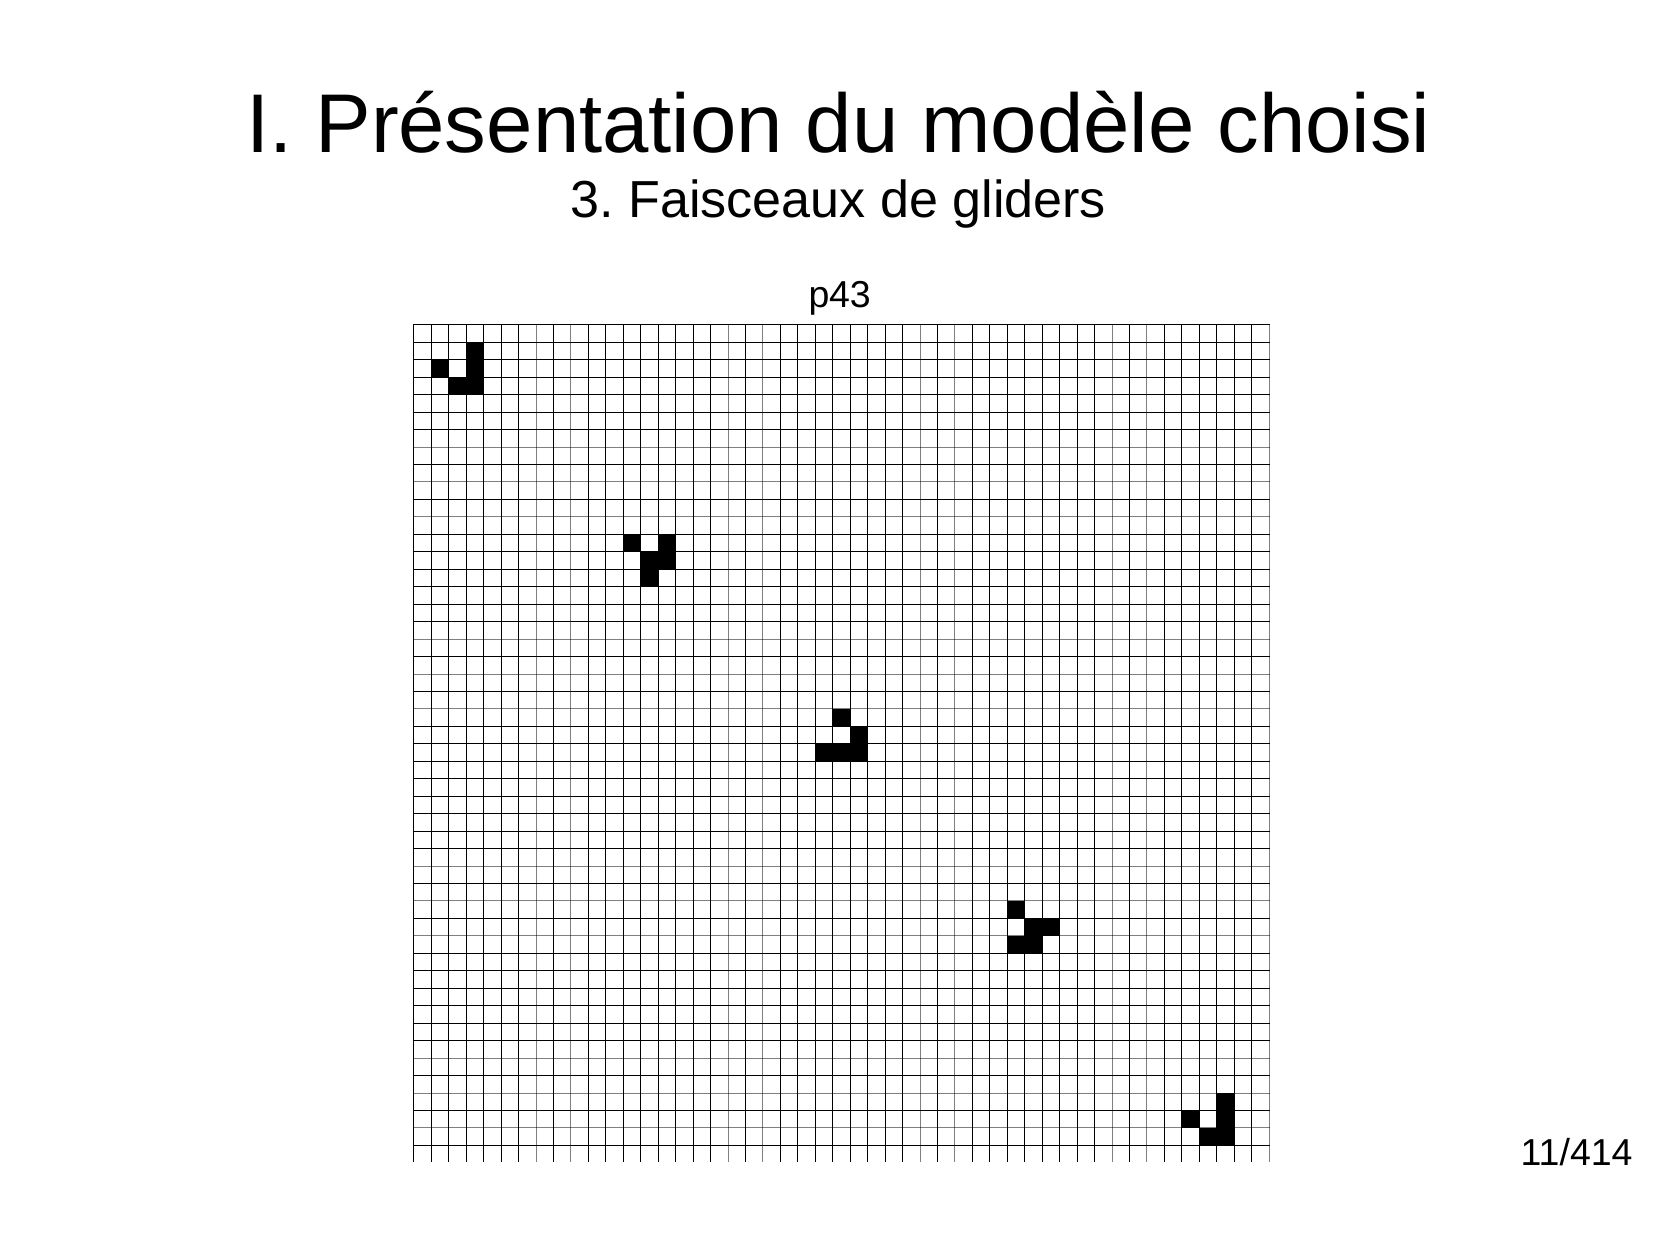

# I. Présentation du modèle choisi 3. Faisceaux de gliders
p43